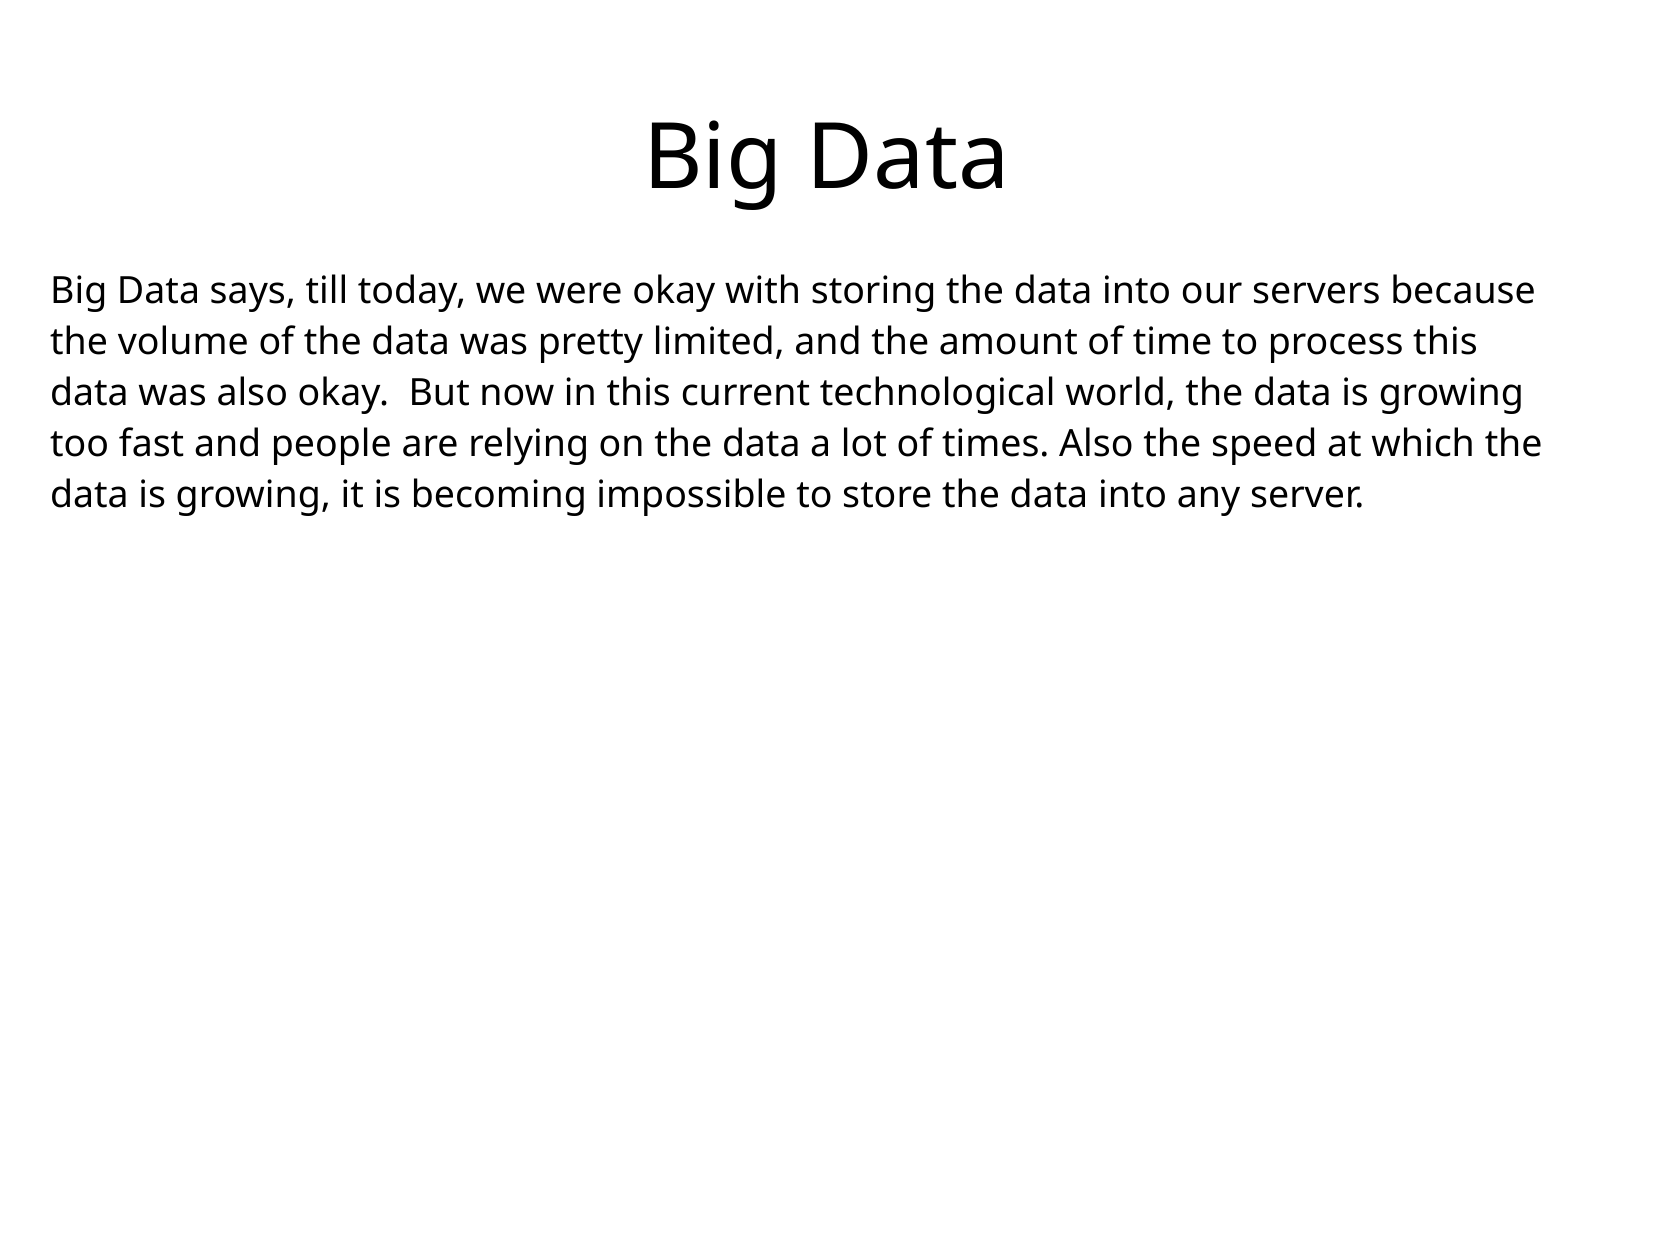

# Big Data
Big Data says, till today, we were okay with storing the data into our servers because the volume of the data was pretty limited, and the amount of time to process this data was also okay. But now in this current technological world, the data is growing too fast and people are relying on the data a lot of times. Also the speed at which the data is growing, it is becoming impossible to store the data into any server.